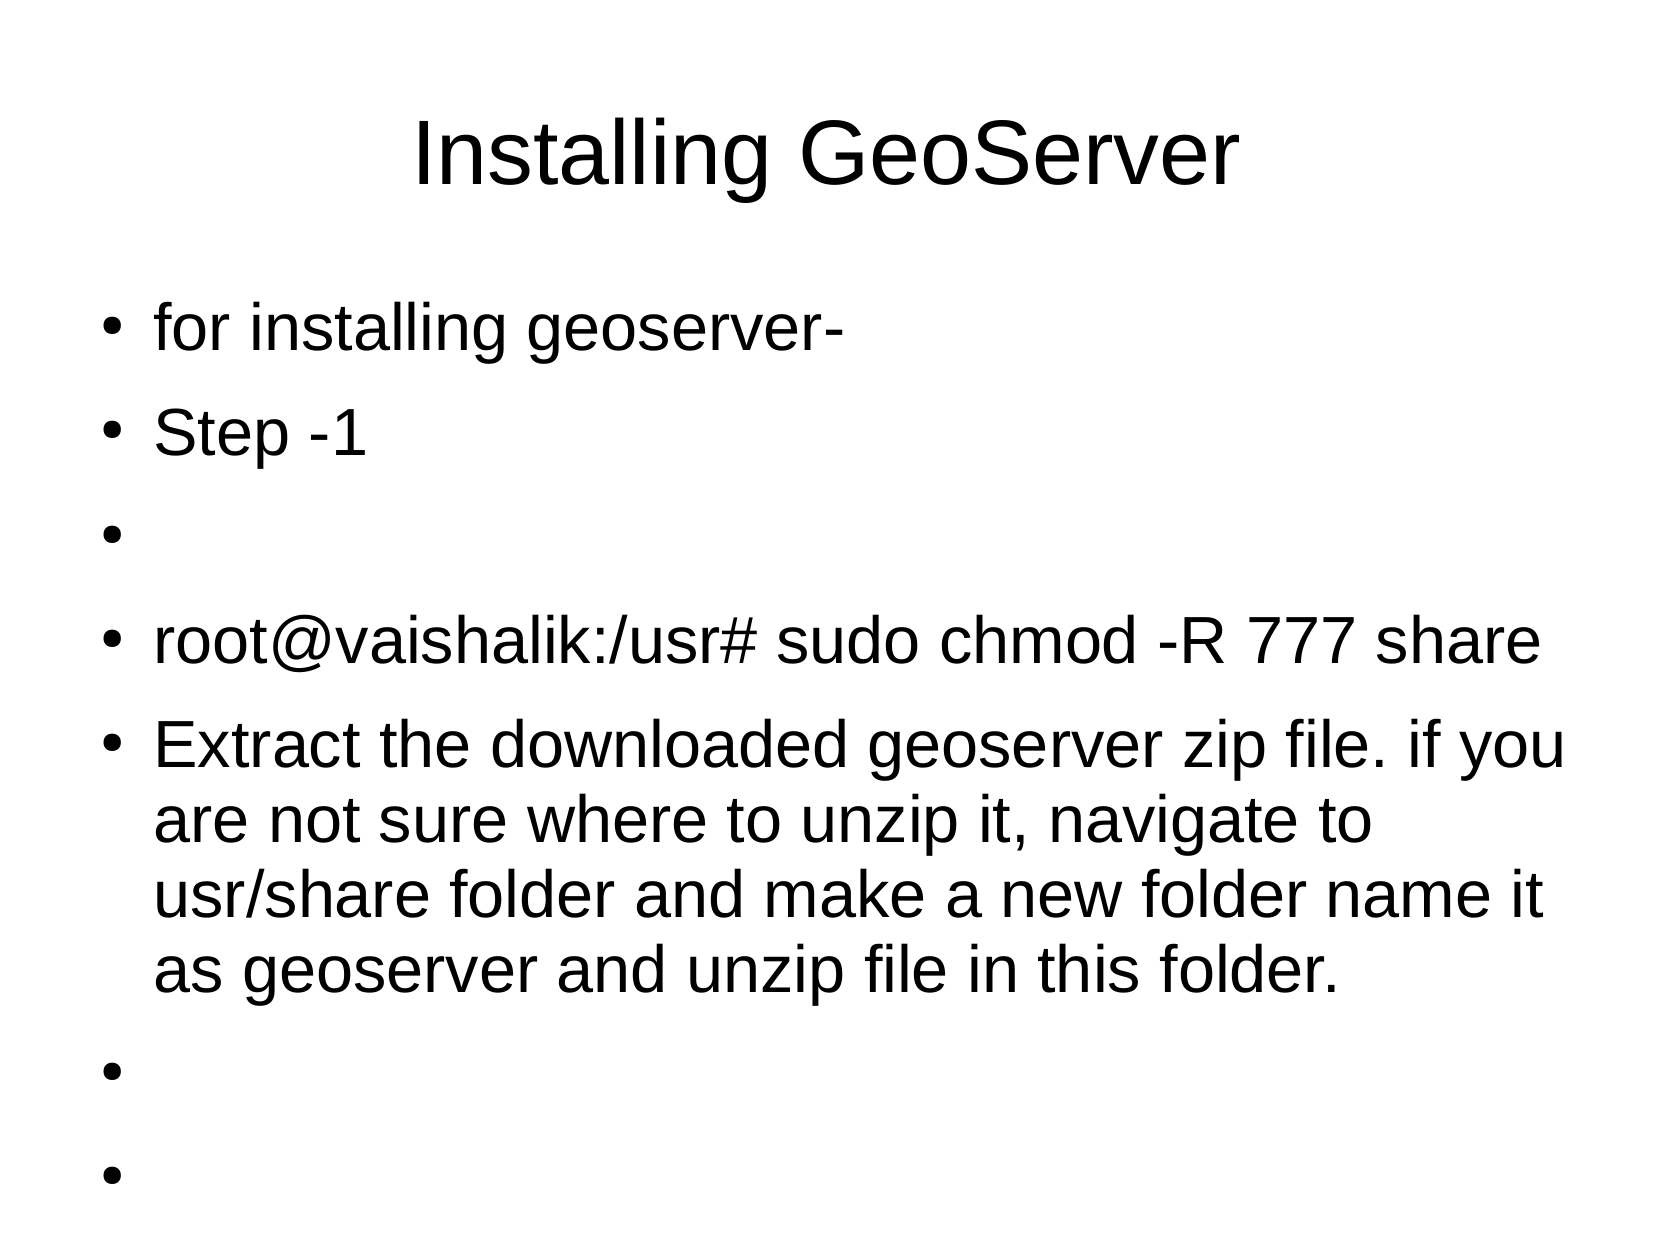

# Installing GeoServer
for installing geoserver-
Step -1
root@vaishalik:/usr# sudo chmod -R 777 share
Extract the downloaded geoserver zip file. if you are not sure where to unzip it, navigate to usr/share folder and make a new folder name it as geoserver and unzip file in this folder.